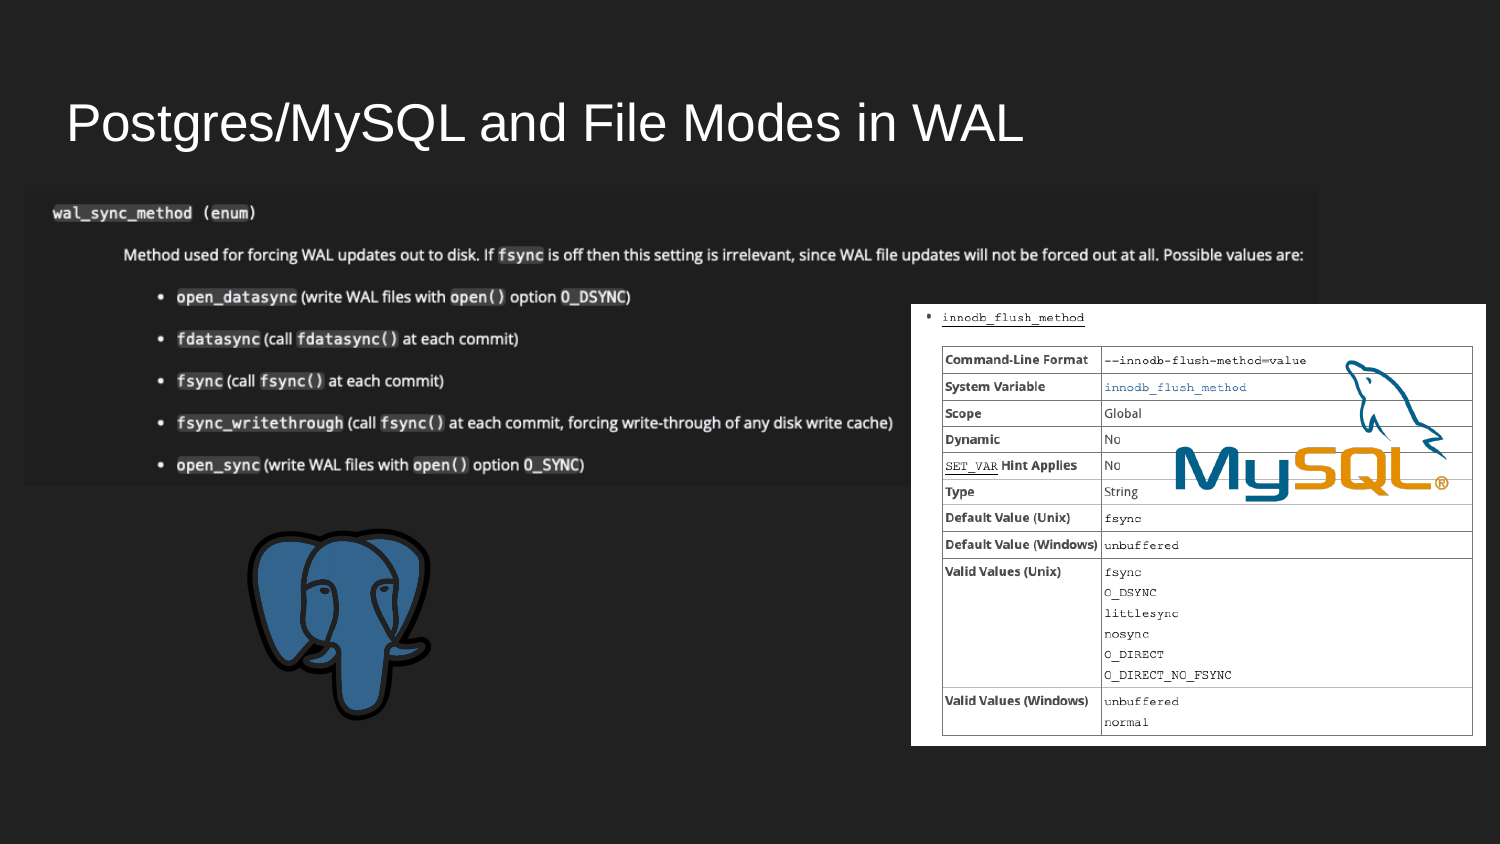

# Postgres/MySQL and File Modes in WAL